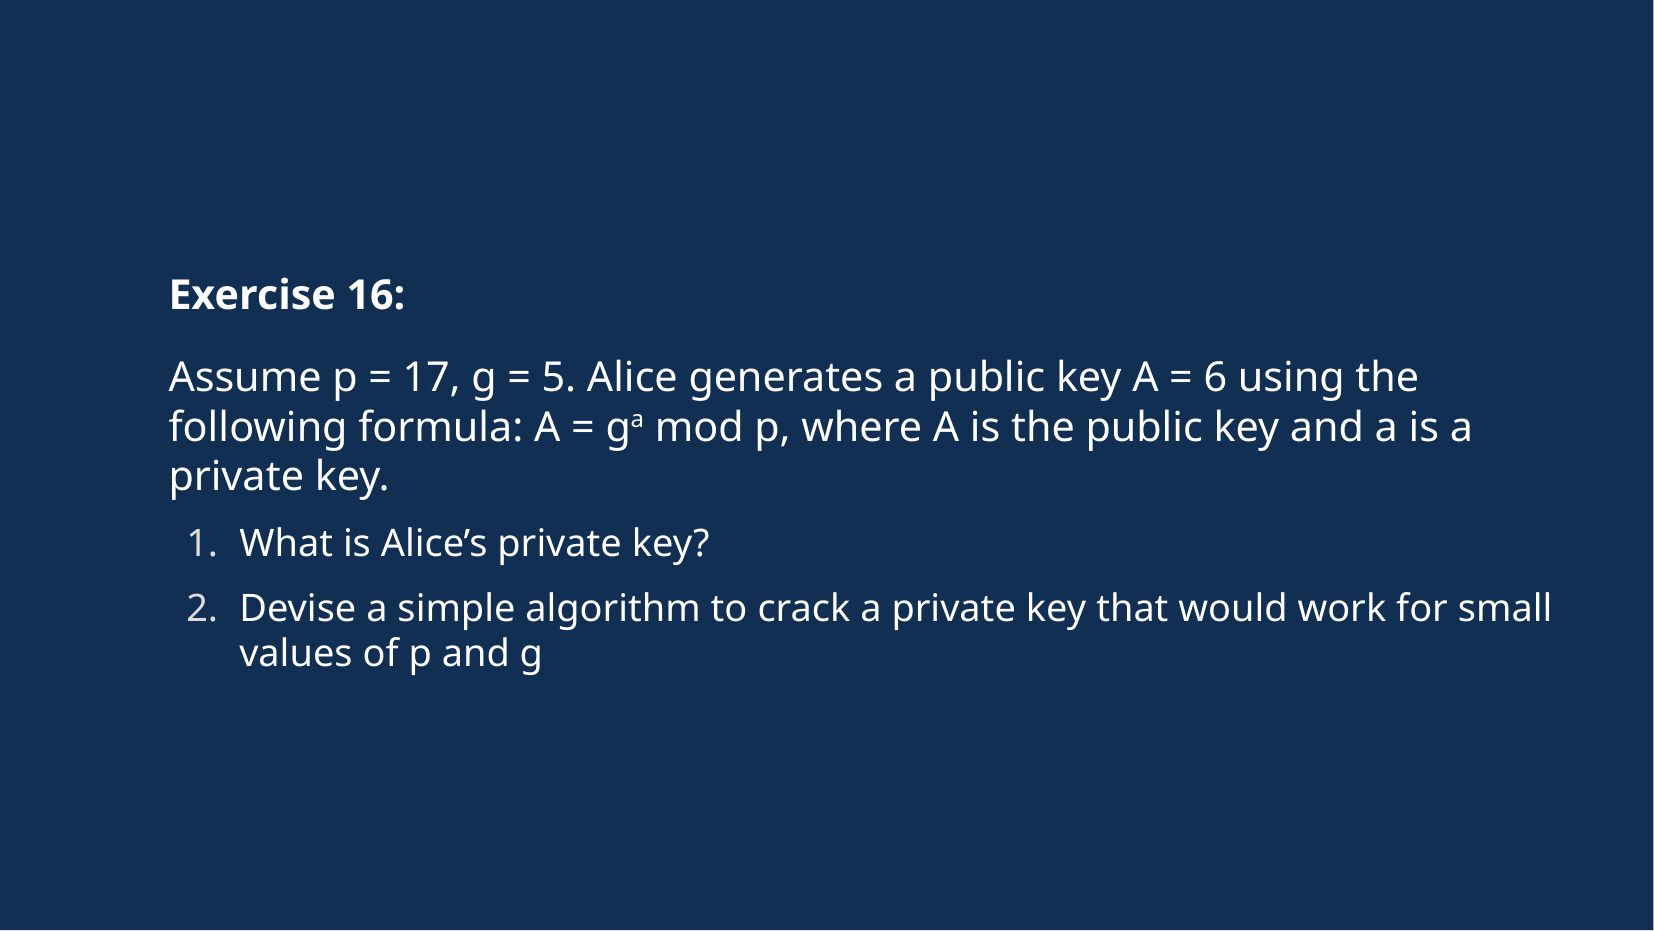

# Exercise 16:
Assume p = 17, g = 5. Alice generates a public key A = 6 using the following formula: A = ga mod p, where A is the public key and a is a private key.
What is Alice’s private key?
Devise a simple algorithm to crack a private key that would work for small values of p and g